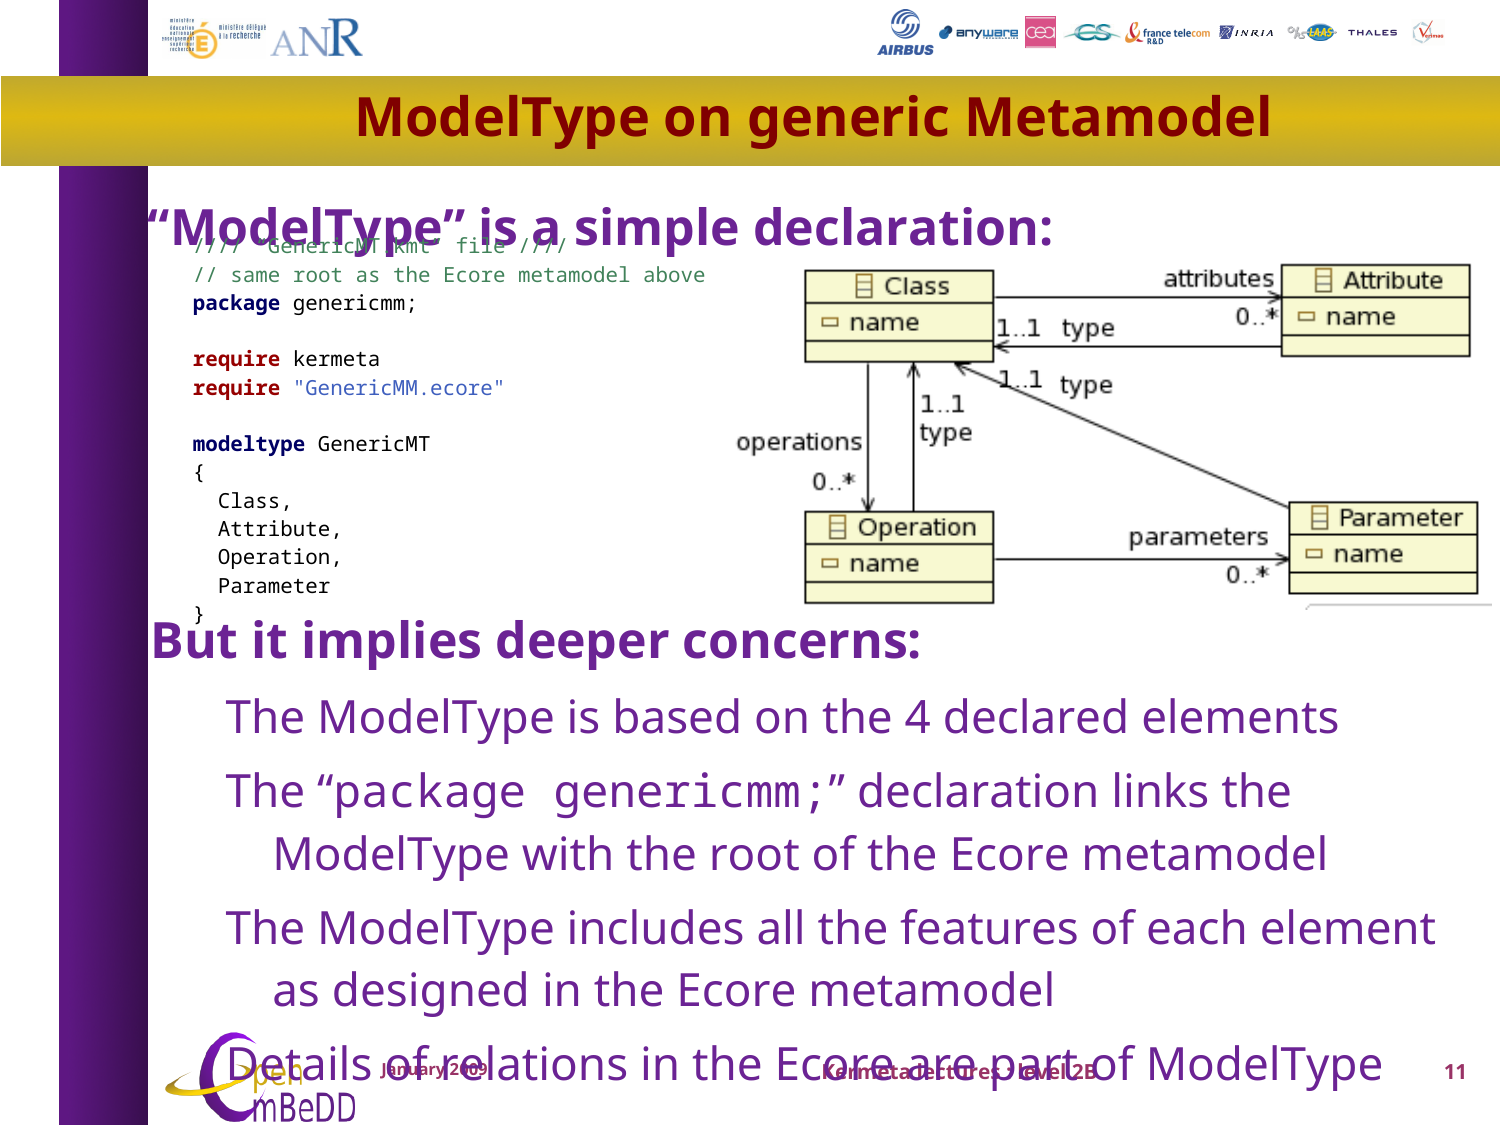

# ModelType on generic Metamodel
“ModelType” is a simple declaration:
//// “GenericMT.kmt” file ////
// same root as the Ecore metamodel above
package genericmm;
require kermeta
require "GenericMM.ecore"
modeltype GenericMT
{
 Class,
 Attribute,
 Operation,
 Parameter
}
But it implies deeper concerns:
The ModelType is based on the 4 declared elements
The “package genericmm;” declaration links the ModelType with the root of the Ecore metamodel
The ModelType includes all the features of each element as designed in the Ecore metamodel
Details of relations in the Ecore are part of ModelType
Pied de page
Pied de page fixe
11